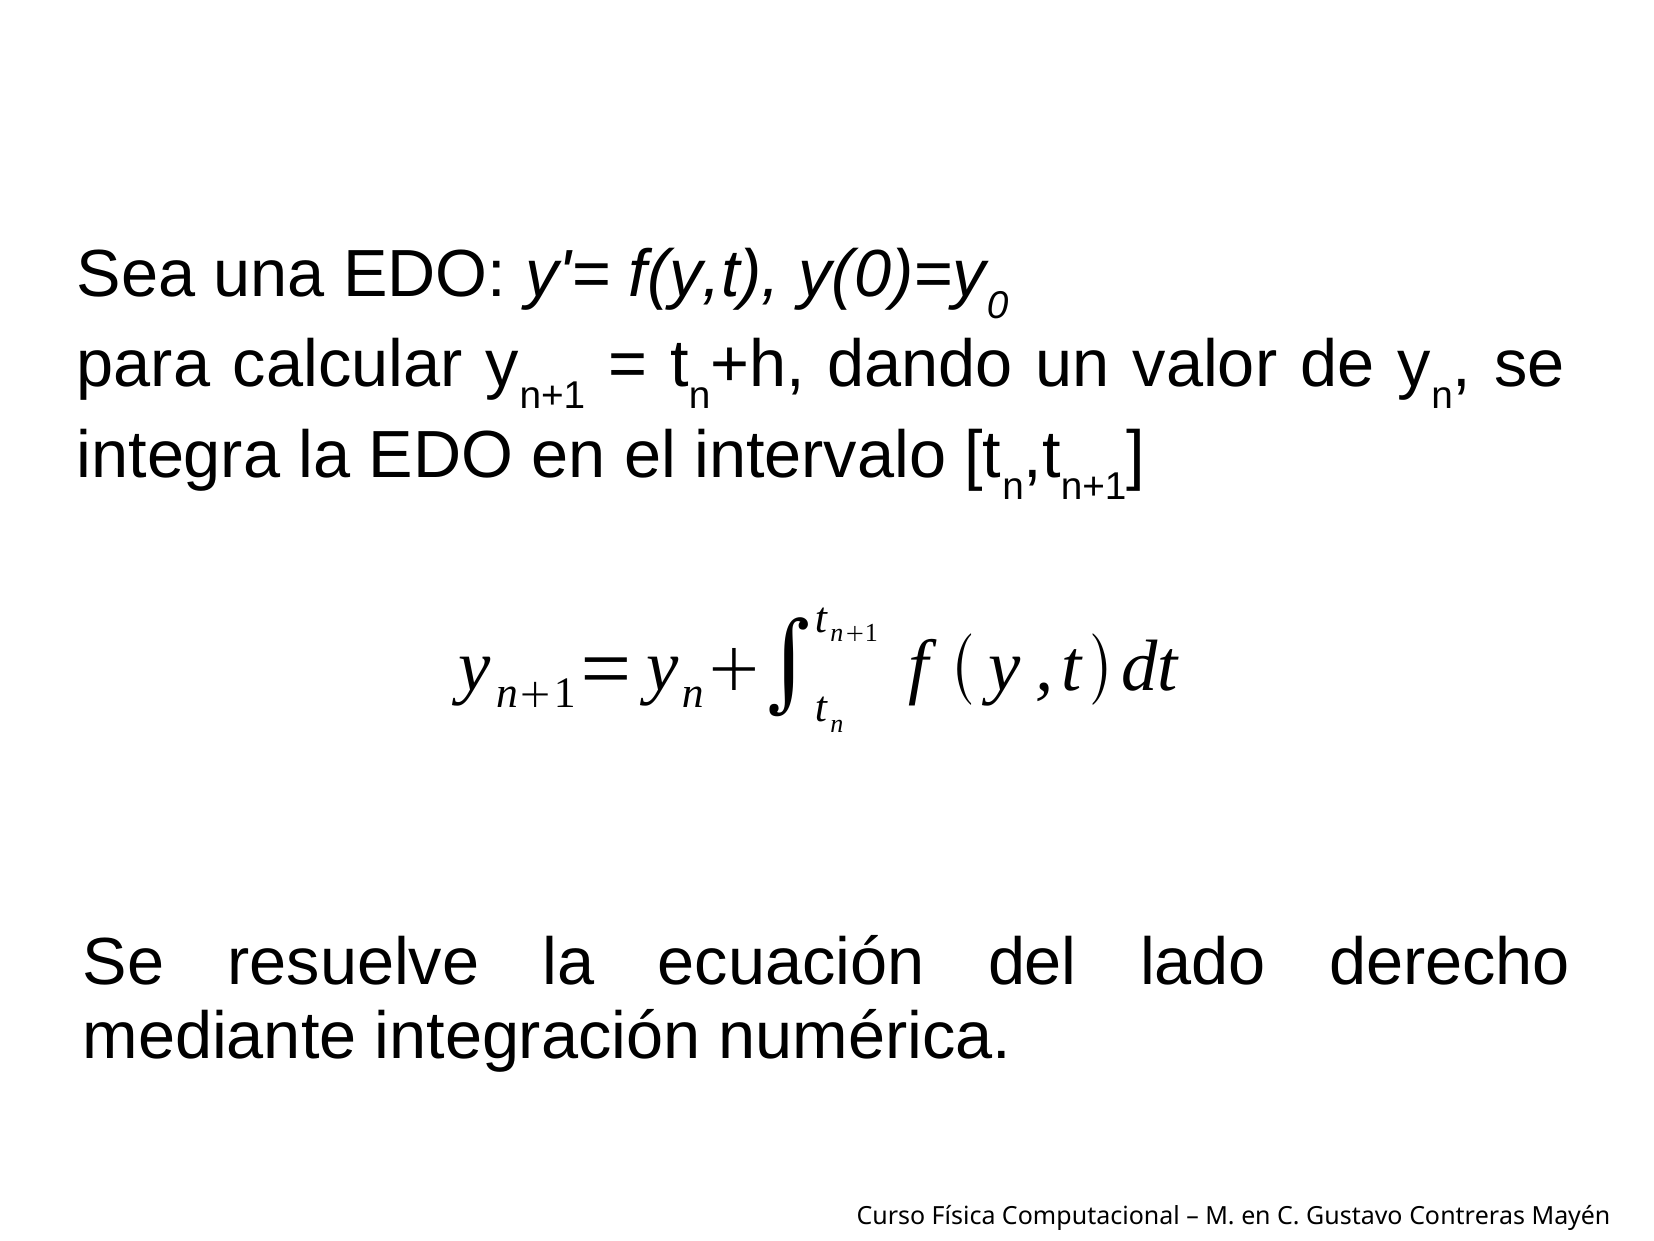

#
Sea una EDO: y'= f(y,t), y(0)=y0
para calcular yn+1 = tn+h, dando un valor de yn, se integra la EDO en el intervalo [tn,tn+1]
Se resuelve la ecuación del lado derecho mediante integración numérica.